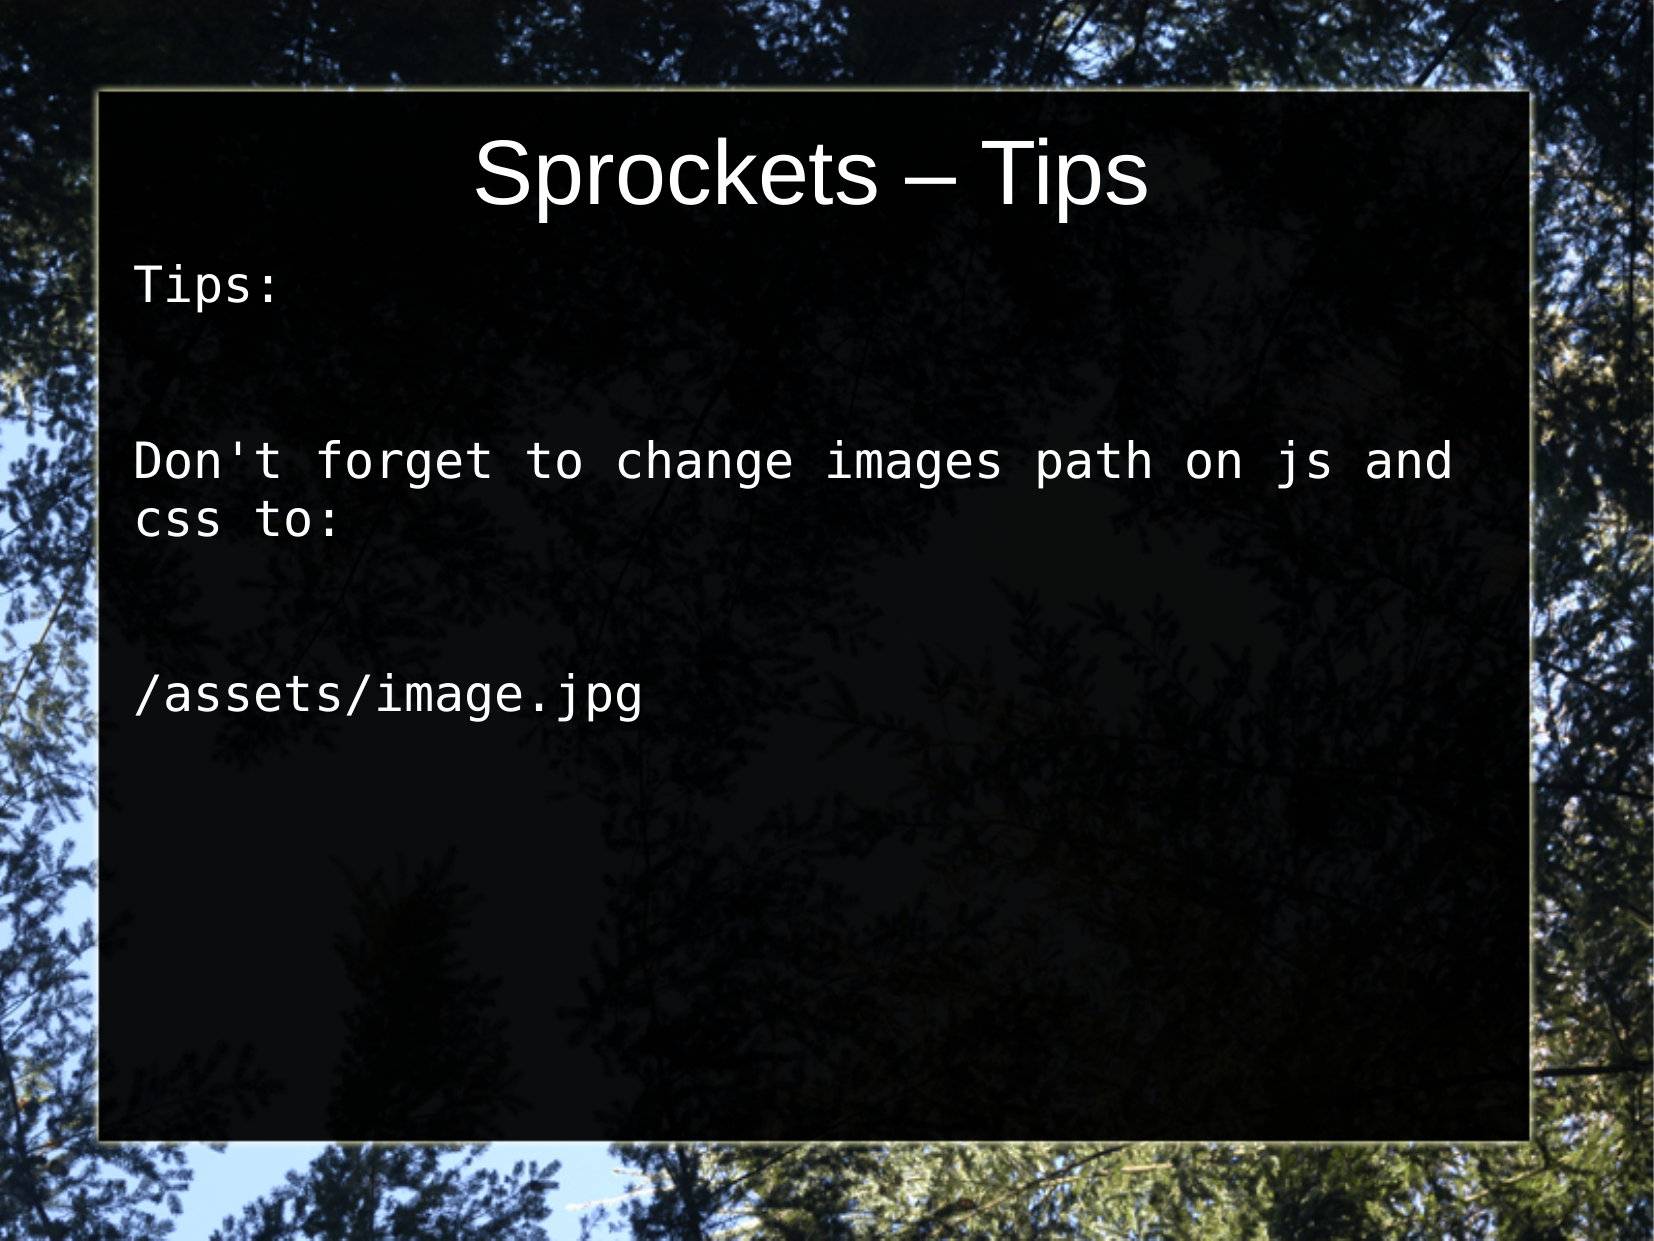

# Sprockets – Tips
Tips:
Don't forget to change images path on js and css to:
/assets/image.jpg